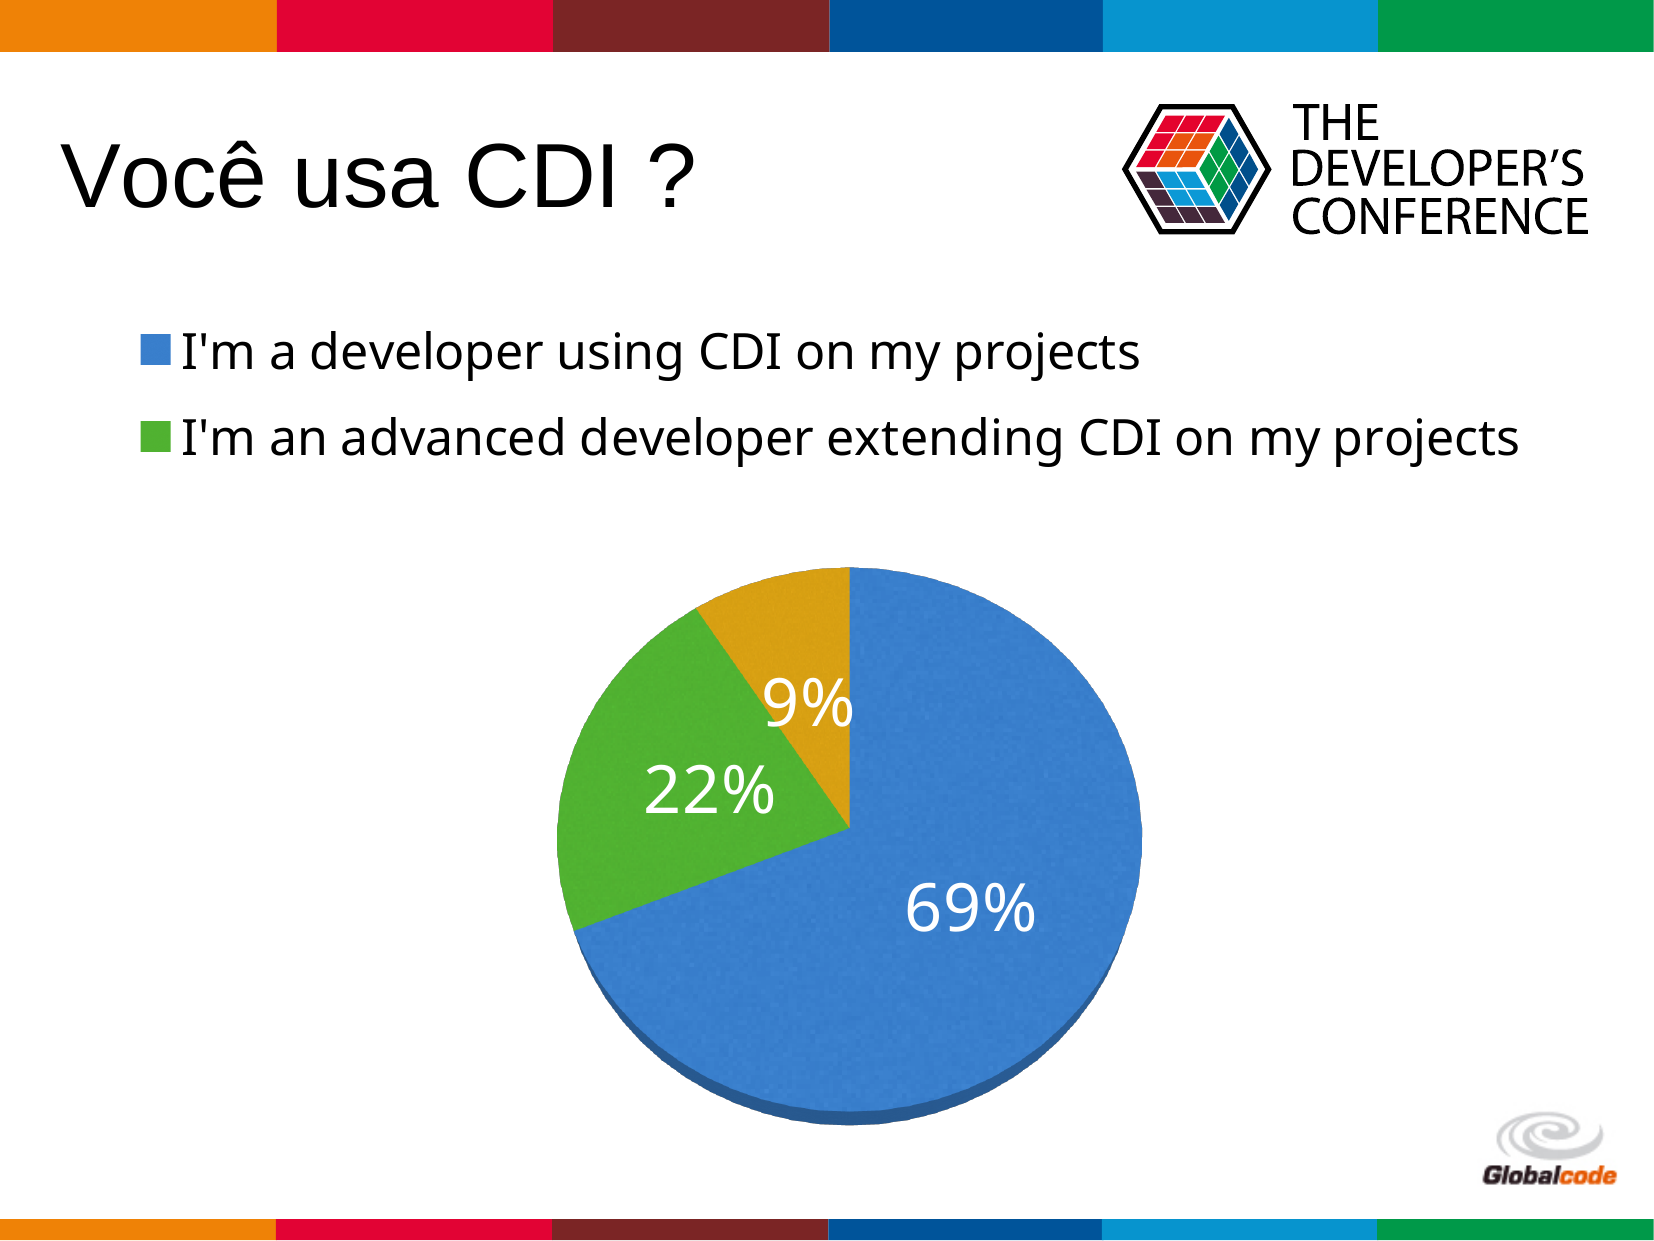

# Você usa CDI ?
[unsupported chart]